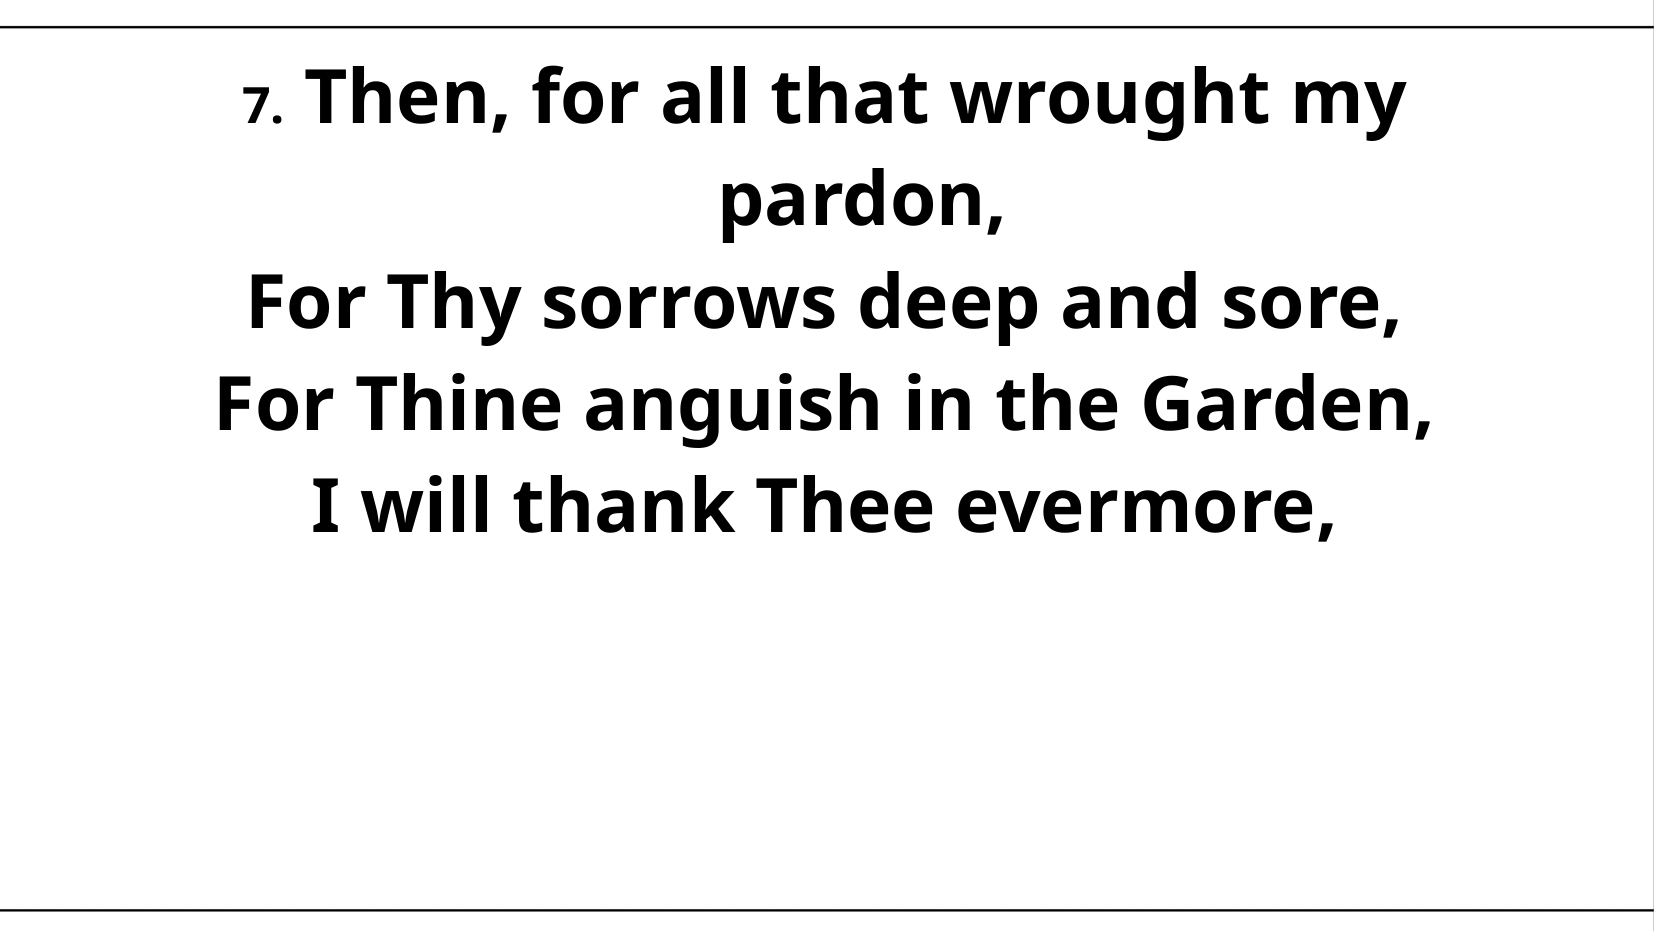

7. Then, for all that wrought my pardon,
For Thy sorrows deep and sore,
For Thine anguish in the Garden,
I will thank Thee evermore,